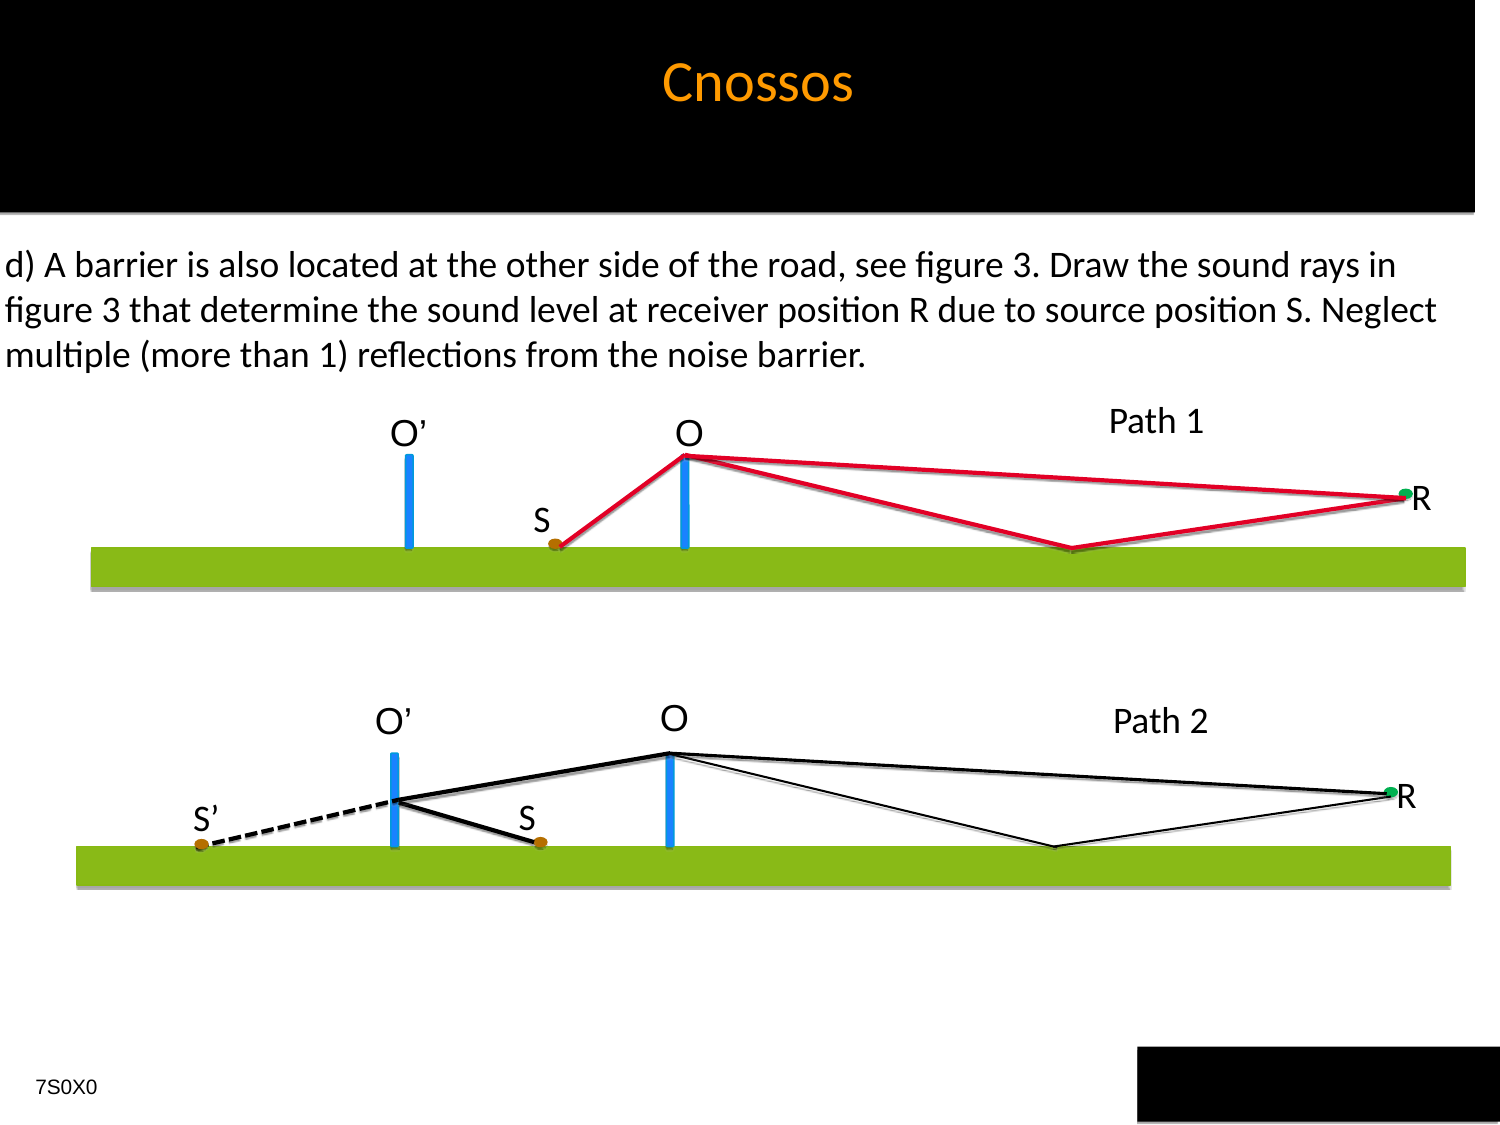

# Cnossos
d) A barrier is also located at the other side of the road, see figure 3. Draw the sound rays in figure 3 that determine the sound level at receiver position R due to source position S. Neglect multiple (more than 1) reflections from the noise barrier.
Path 1
O’
O
R
S
Path 2
O
O’
R
S
S’
7S0X0
2017/02/09
PAGE